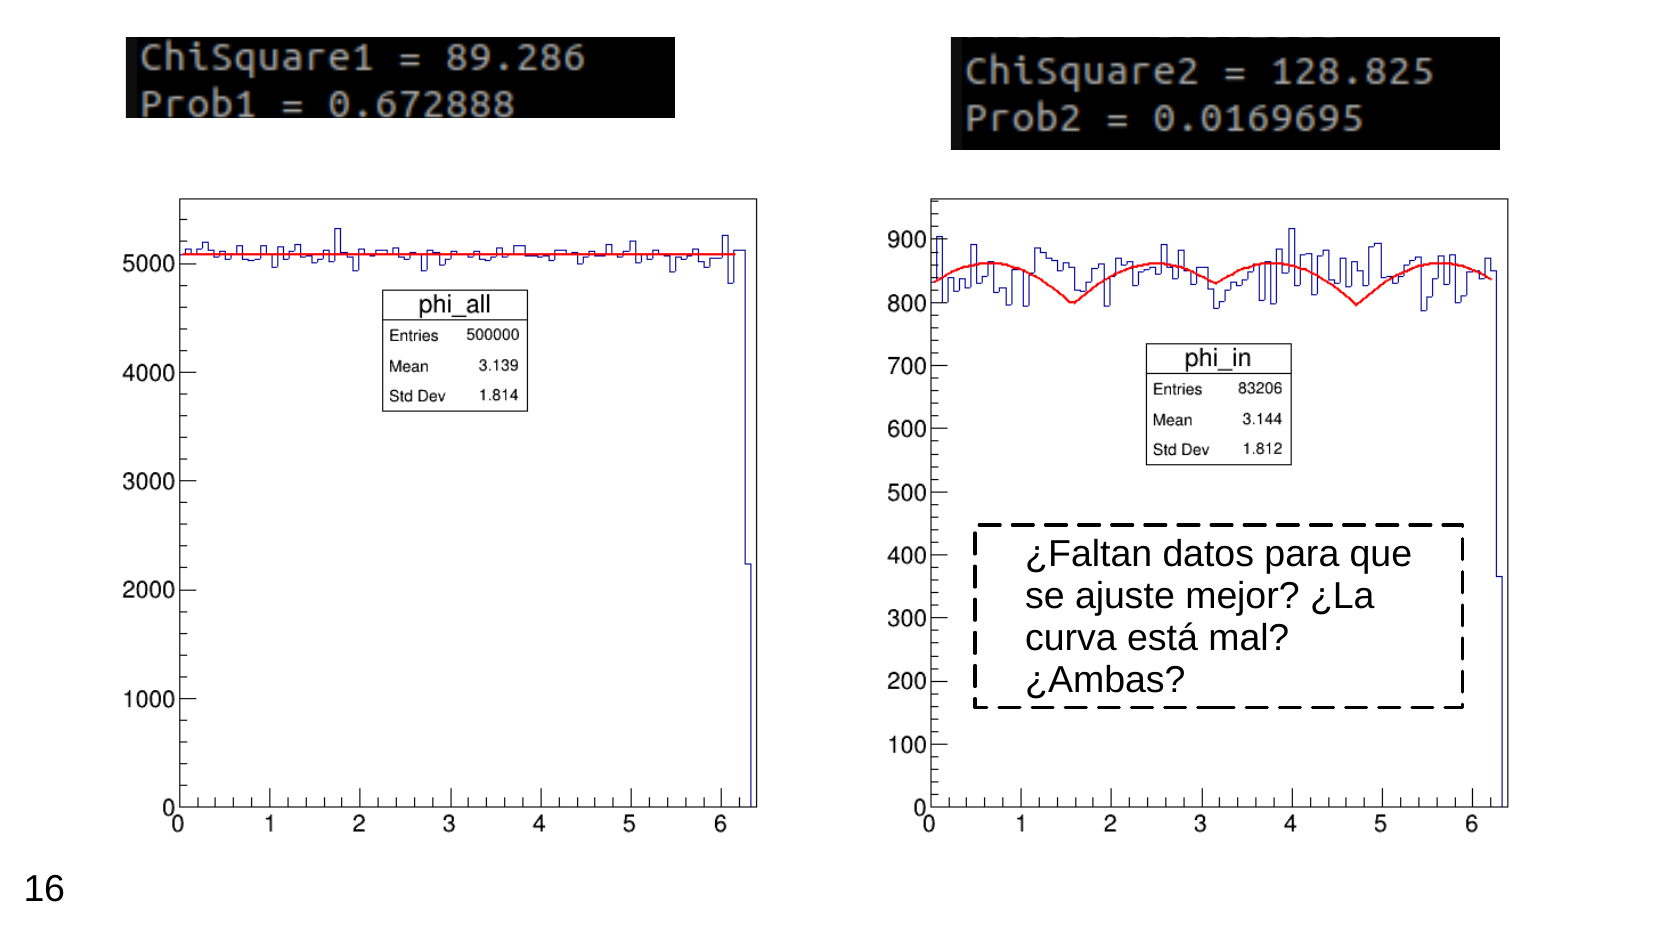

¿Faltan datos para que se ajuste mejor? ¿La curva está mal?¿Ambas?